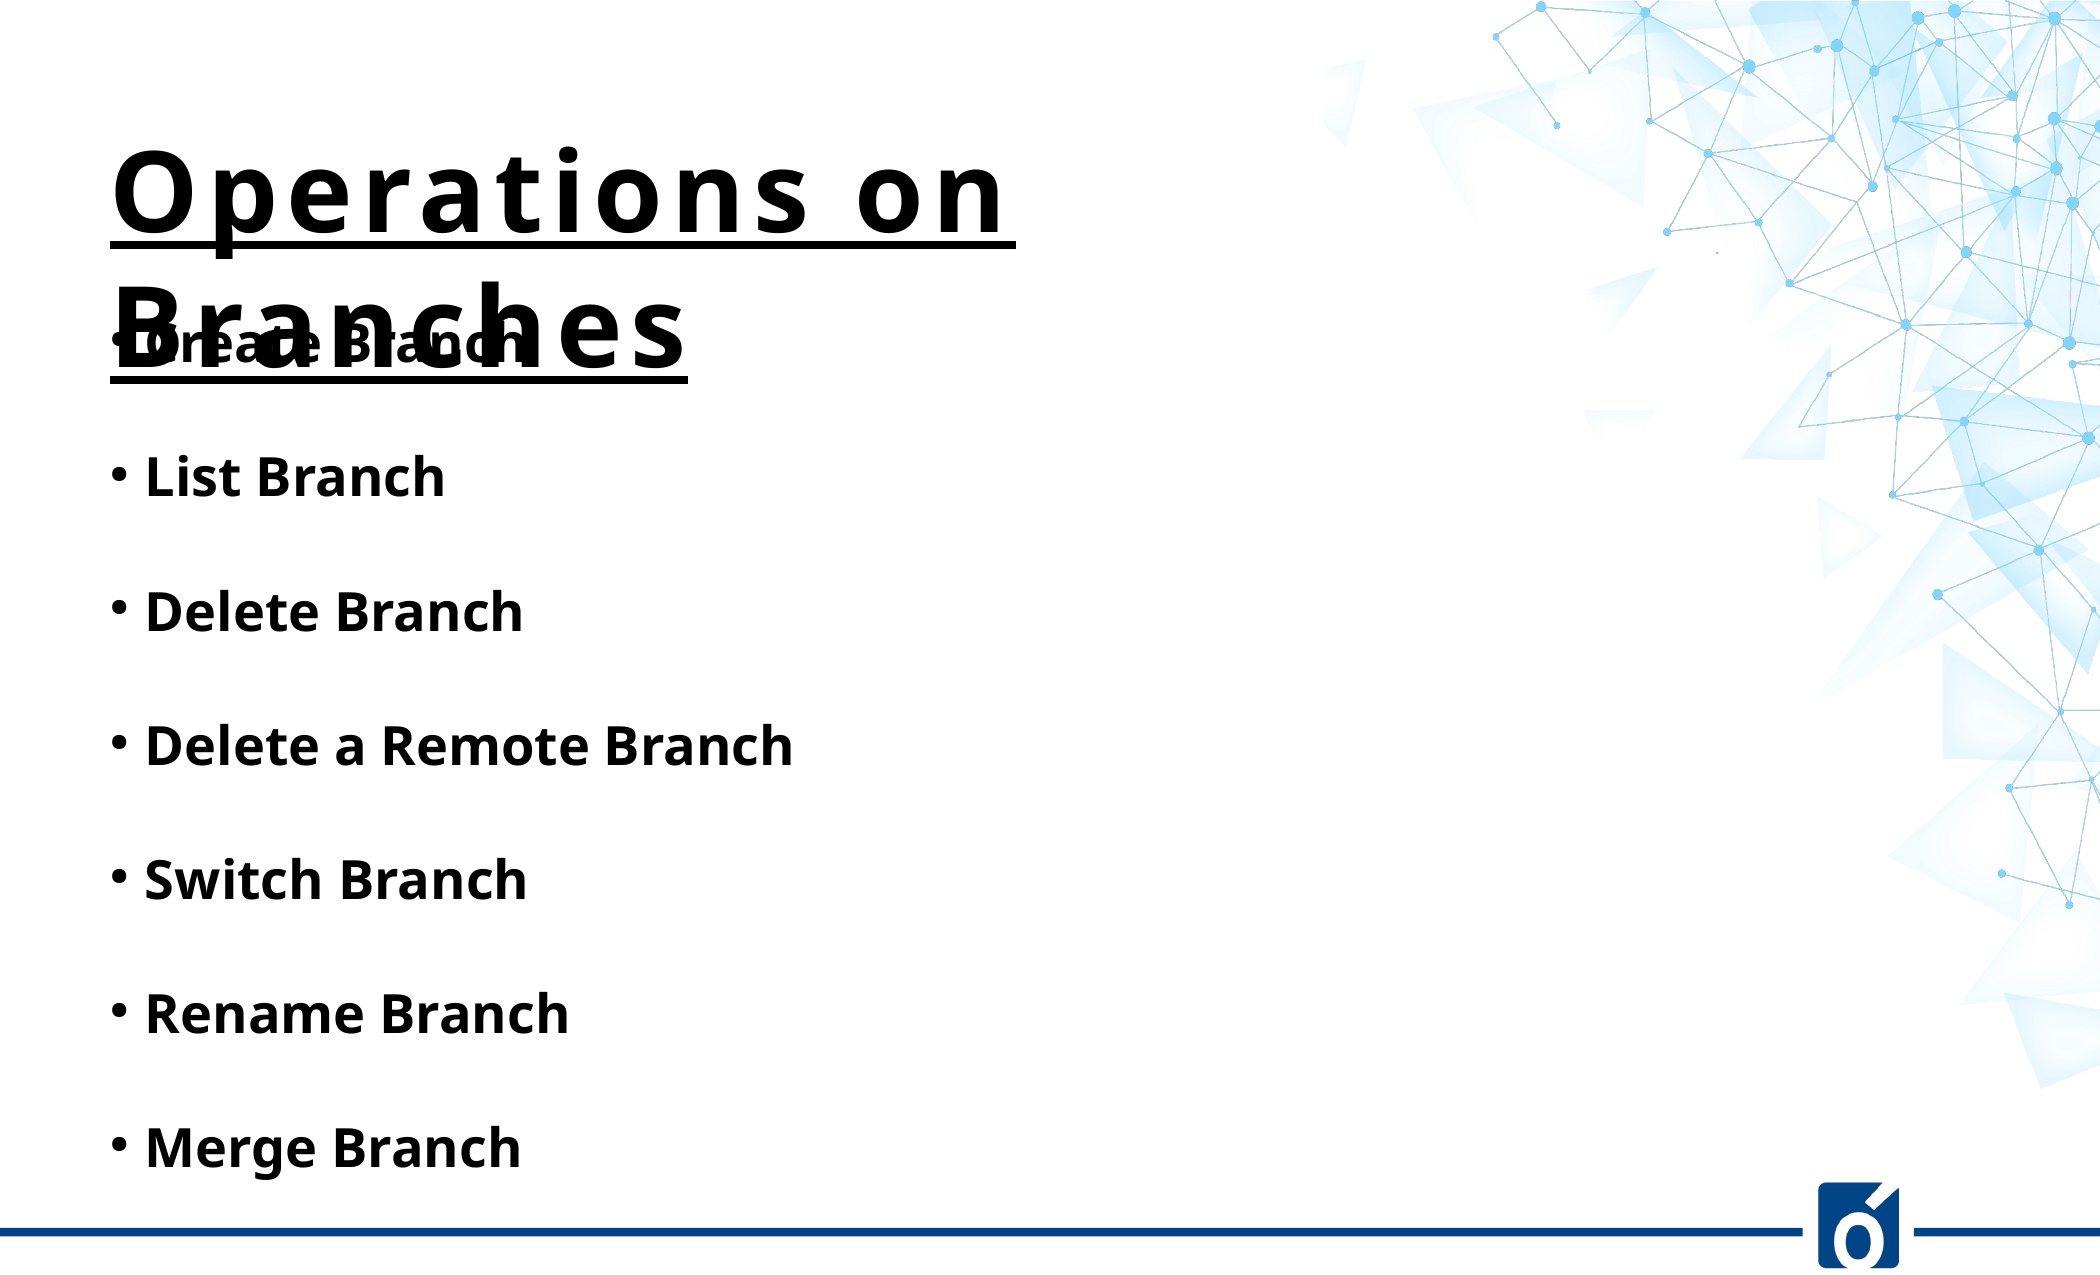

# Operations on Branches
Create Branch
List Branch
Delete Branch
Delete a Remote Branch
Switch Branch
Rename Branch
Merge Branch